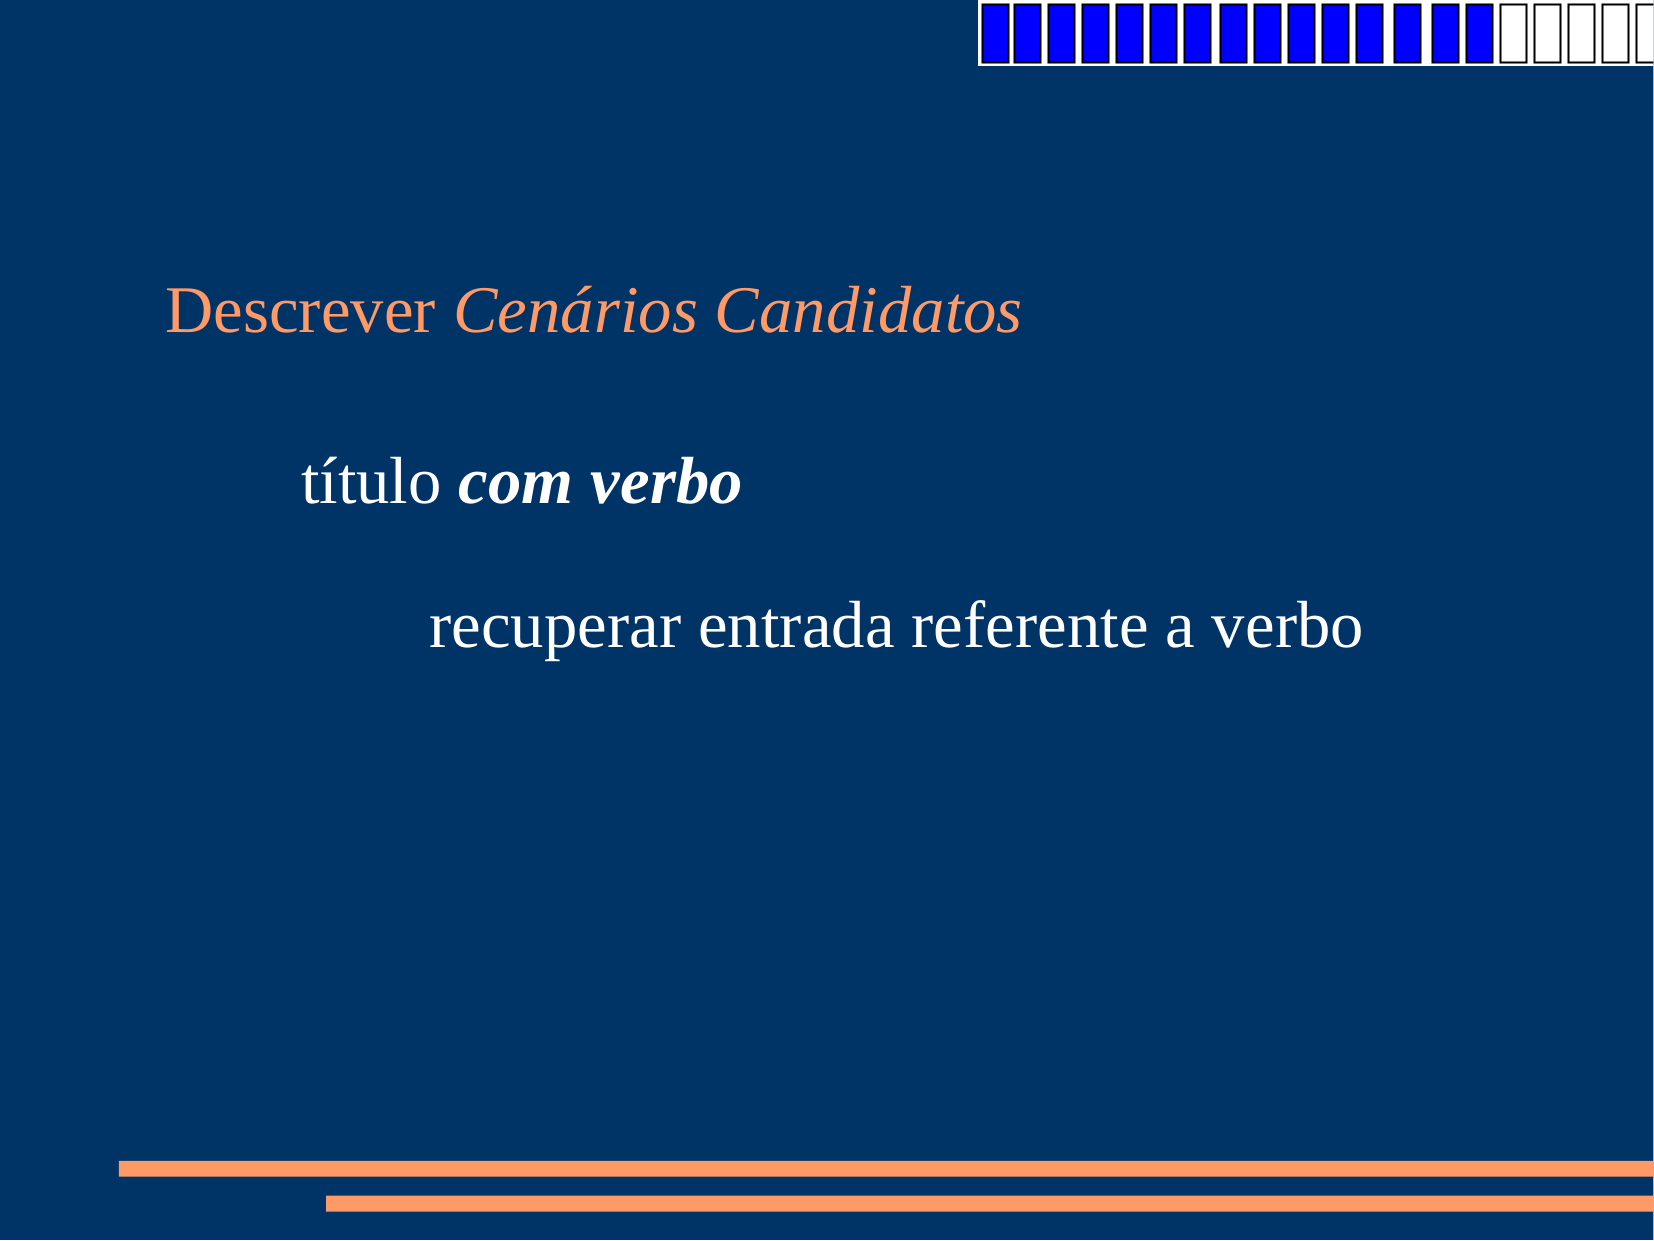

Descrever Cenários Candidatos
título com verbo
 recuperar entrada referente a verbo